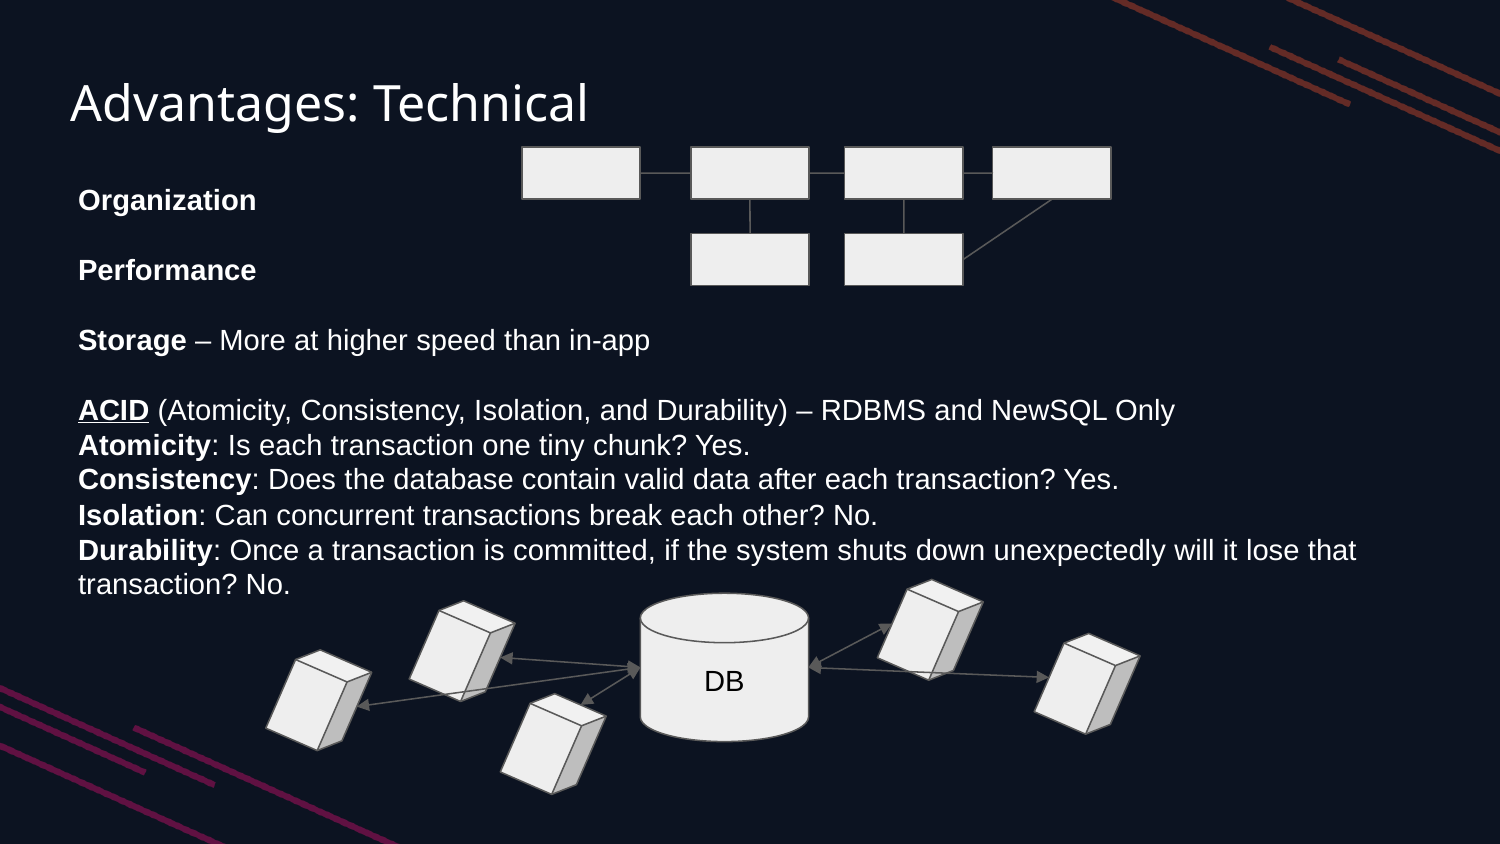

Advantages: Technical
Organization
Performance
Storage – More at higher speed than in-app
ACID (Atomicity, Consistency, Isolation, and Durability) – RDBMS and NewSQL Only
Atomicity: Is each transaction one tiny chunk? Yes.
Consistency: Does the database contain valid data after each transaction? Yes.
Isolation: Can concurrent transactions break each other? No.
Durability: Once a transaction is committed, if the system shuts down unexpectedly will it lose that transaction? No.
DB